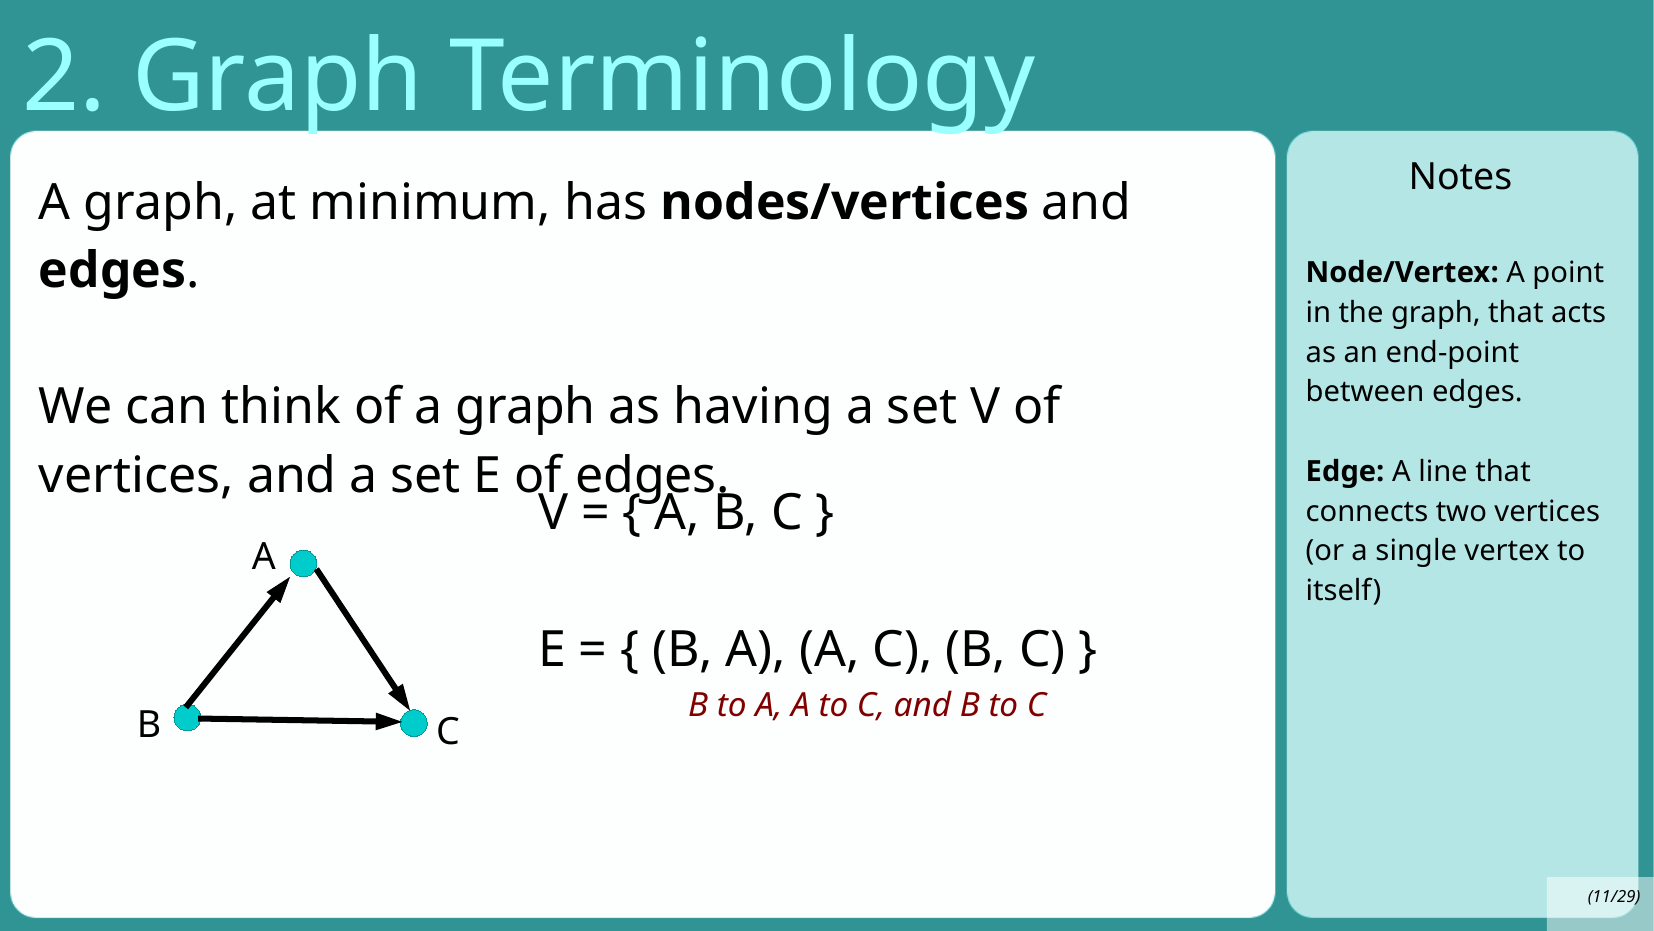

# 2. Graph Terminology
Notes
Node/Vertex: A point in the graph, that acts as an end-point between edges.
Edge: A line that connects two vertices (or a single vertex to itself)
A graph, at minimum, has nodes/vertices and edges.
We can think of a graph as having a set V of vertices, and a set E of edges.
V = { A, B, C }
E = { (B, A), (A, C), (B, C) }
		B to A, A to C, and B to C
A
B
C